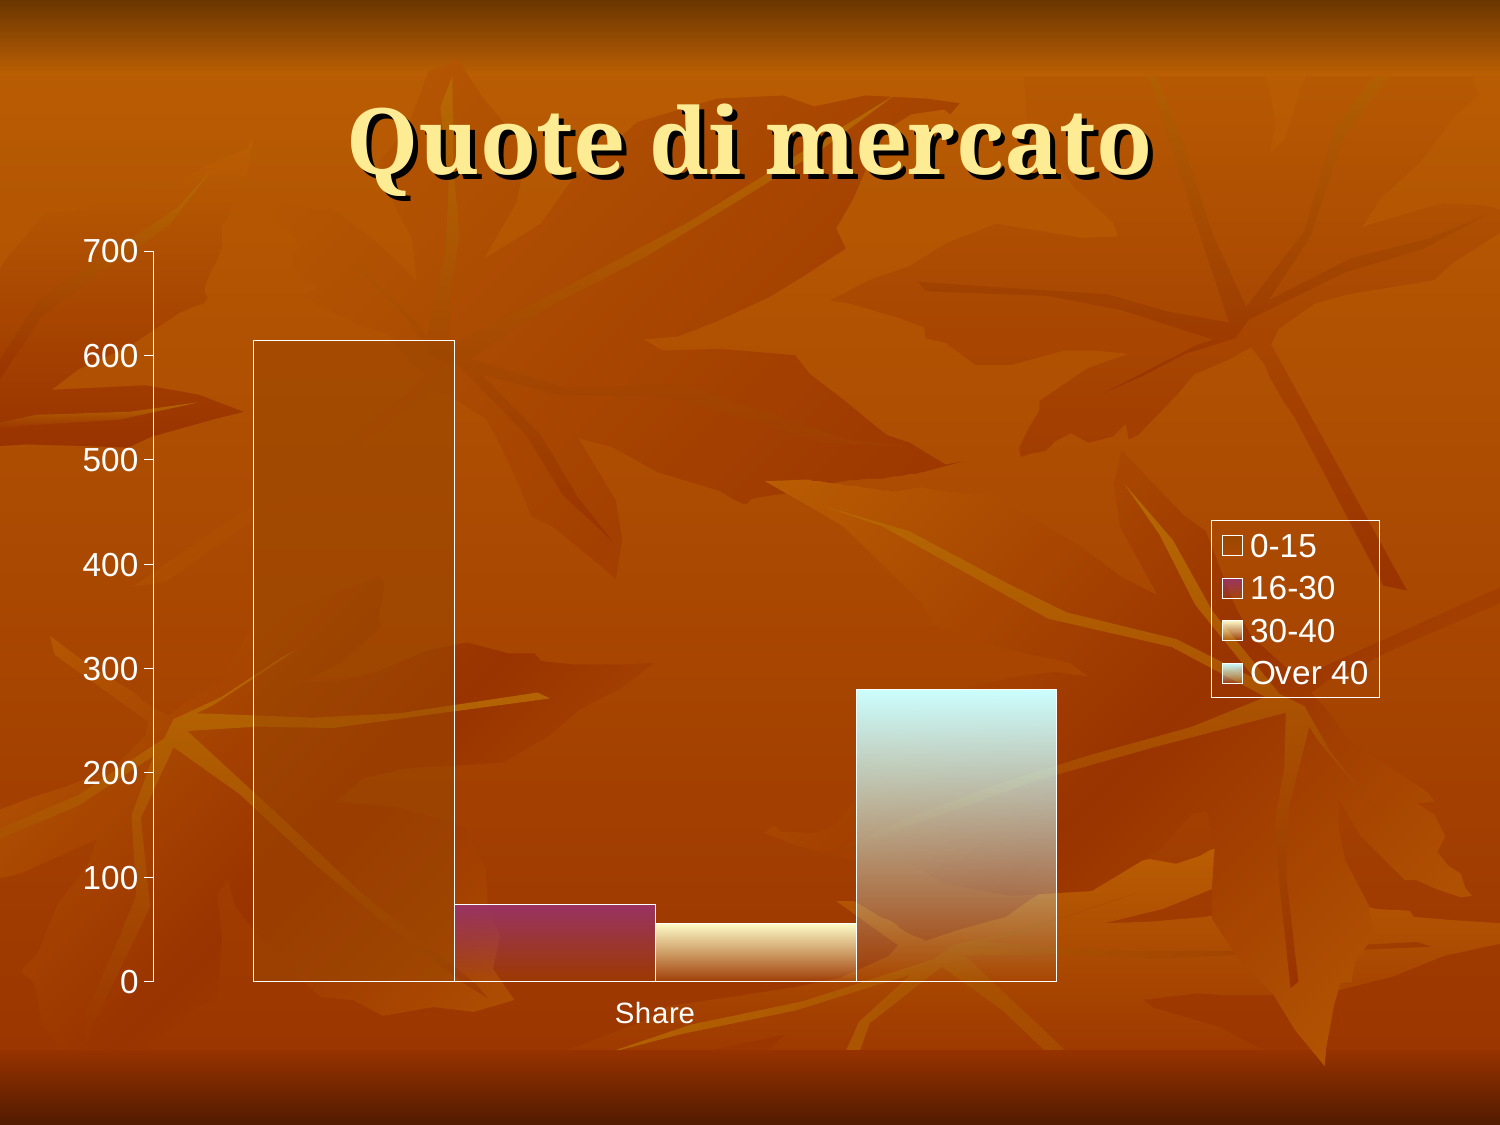

# Quote di mercato
### Chart
| Category | 0-15 | 16-30 | 30-40 | Over 40 |
|---|---|---|---|---|
| Share | 614.0 | 74.0 | 56.0 | 280.0 |